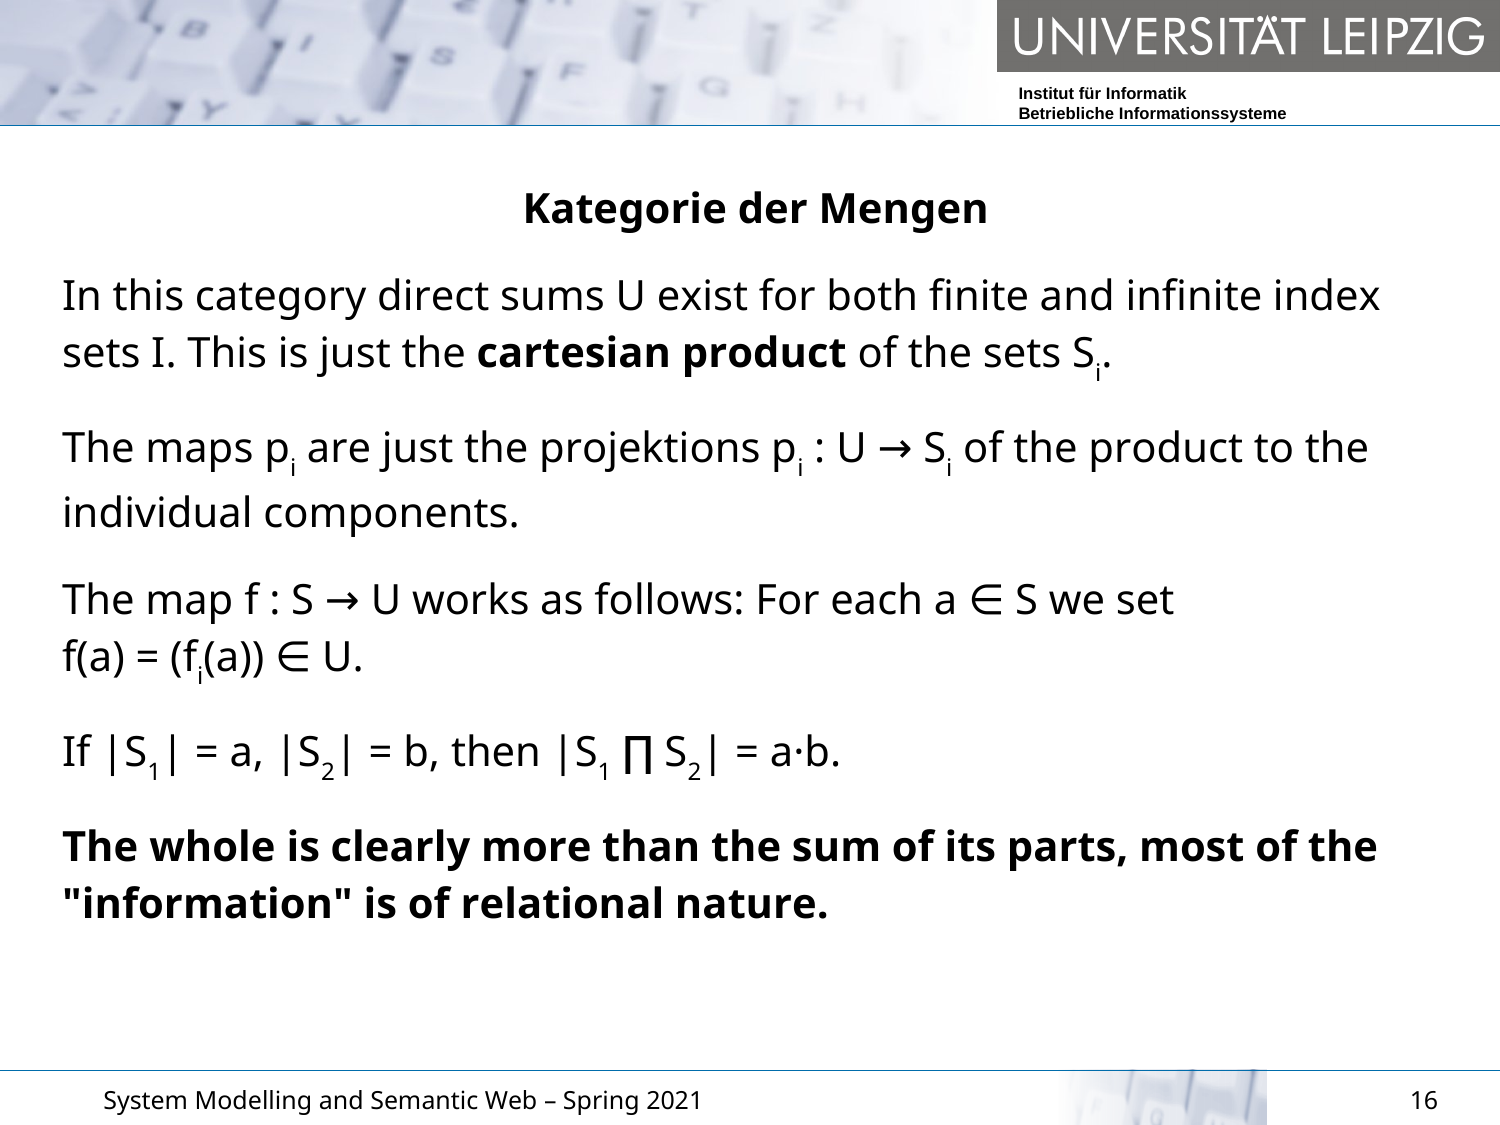

# Kategorie der Mengen
In this category direct sums U exist for both finite and infinite index sets I. This is just the cartesian product of the sets Si.
The maps pi are just the projektions pi : U → Si of the product to the individual components.
The map f : S → U works as follows: For each a ∈ S we set
f(a) = (fi(a)) ∈ U.
If |S1| = a, |S2| = b, then |S1 ∏ S2| = a·b.
The whole is clearly more than the sum of its parts, most of the "information" is of relational nature.
System Modelling and Semantic Web – Spring 2021
16